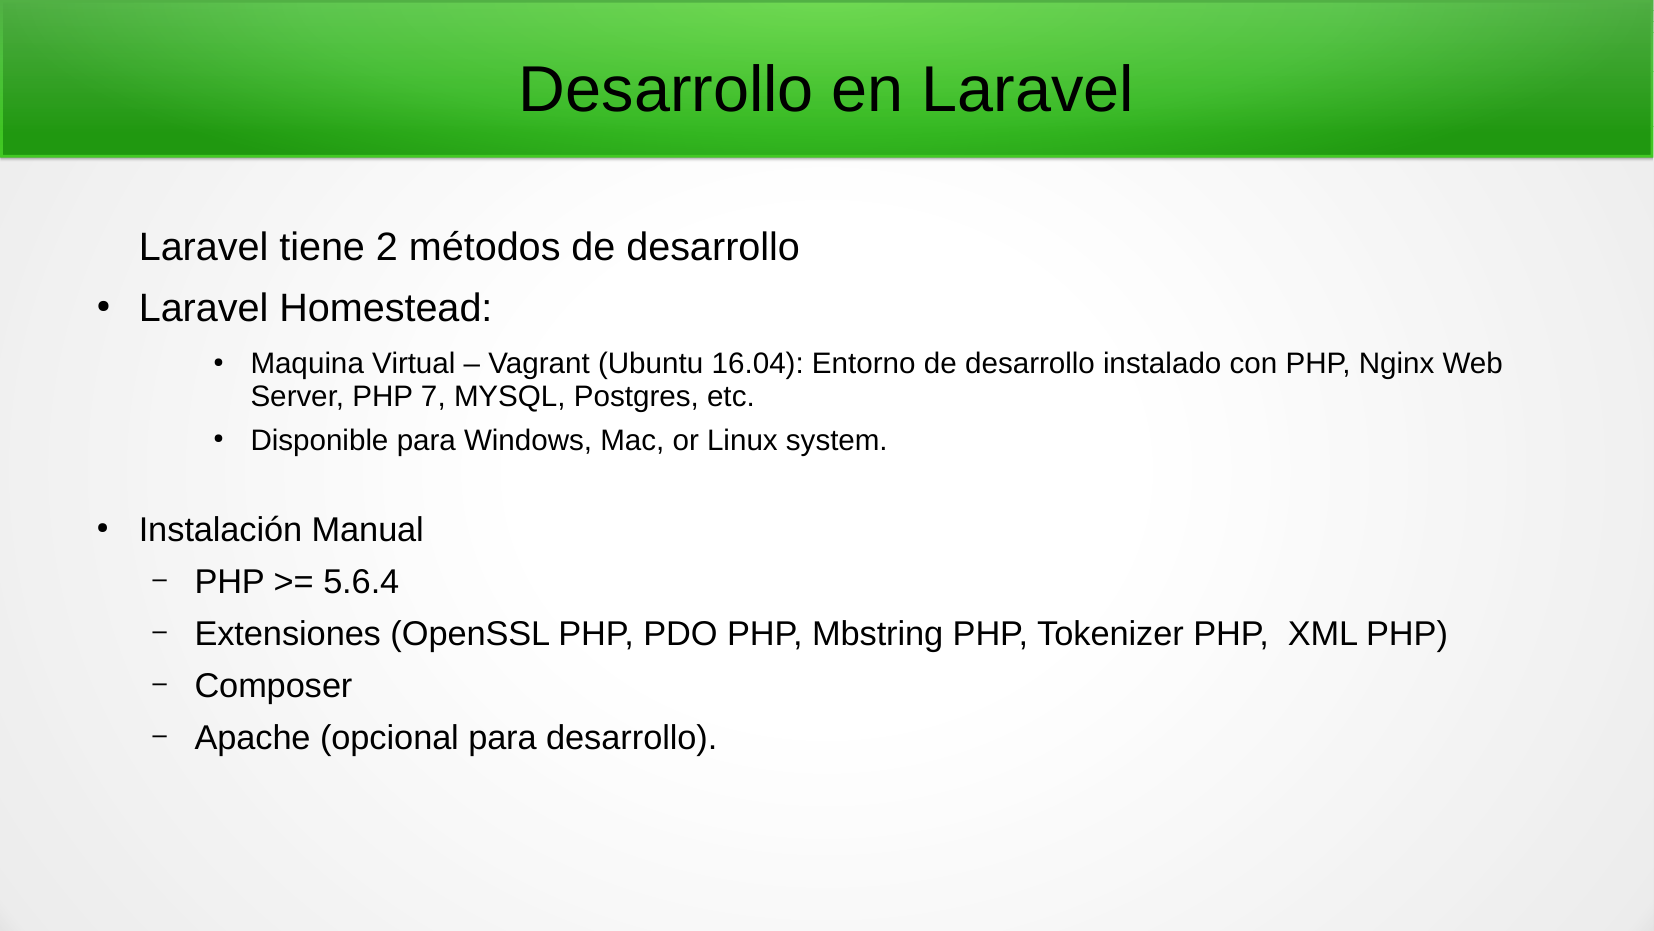

# Desarrollo en Laravel
Laravel tiene 2 métodos de desarrollo
Laravel Homestead:
Maquina Virtual – Vagrant (Ubuntu 16.04): Entorno de desarrollo instalado con PHP, Nginx Web Server, PHP 7, MYSQL, Postgres, etc.
Disponible para Windows, Mac, or Linux system.
Instalación Manual
PHP >= 5.6.4
Extensiones (OpenSSL PHP, PDO PHP, Mbstring PHP, Tokenizer PHP, XML PHP)
Composer
Apache (opcional para desarrollo).